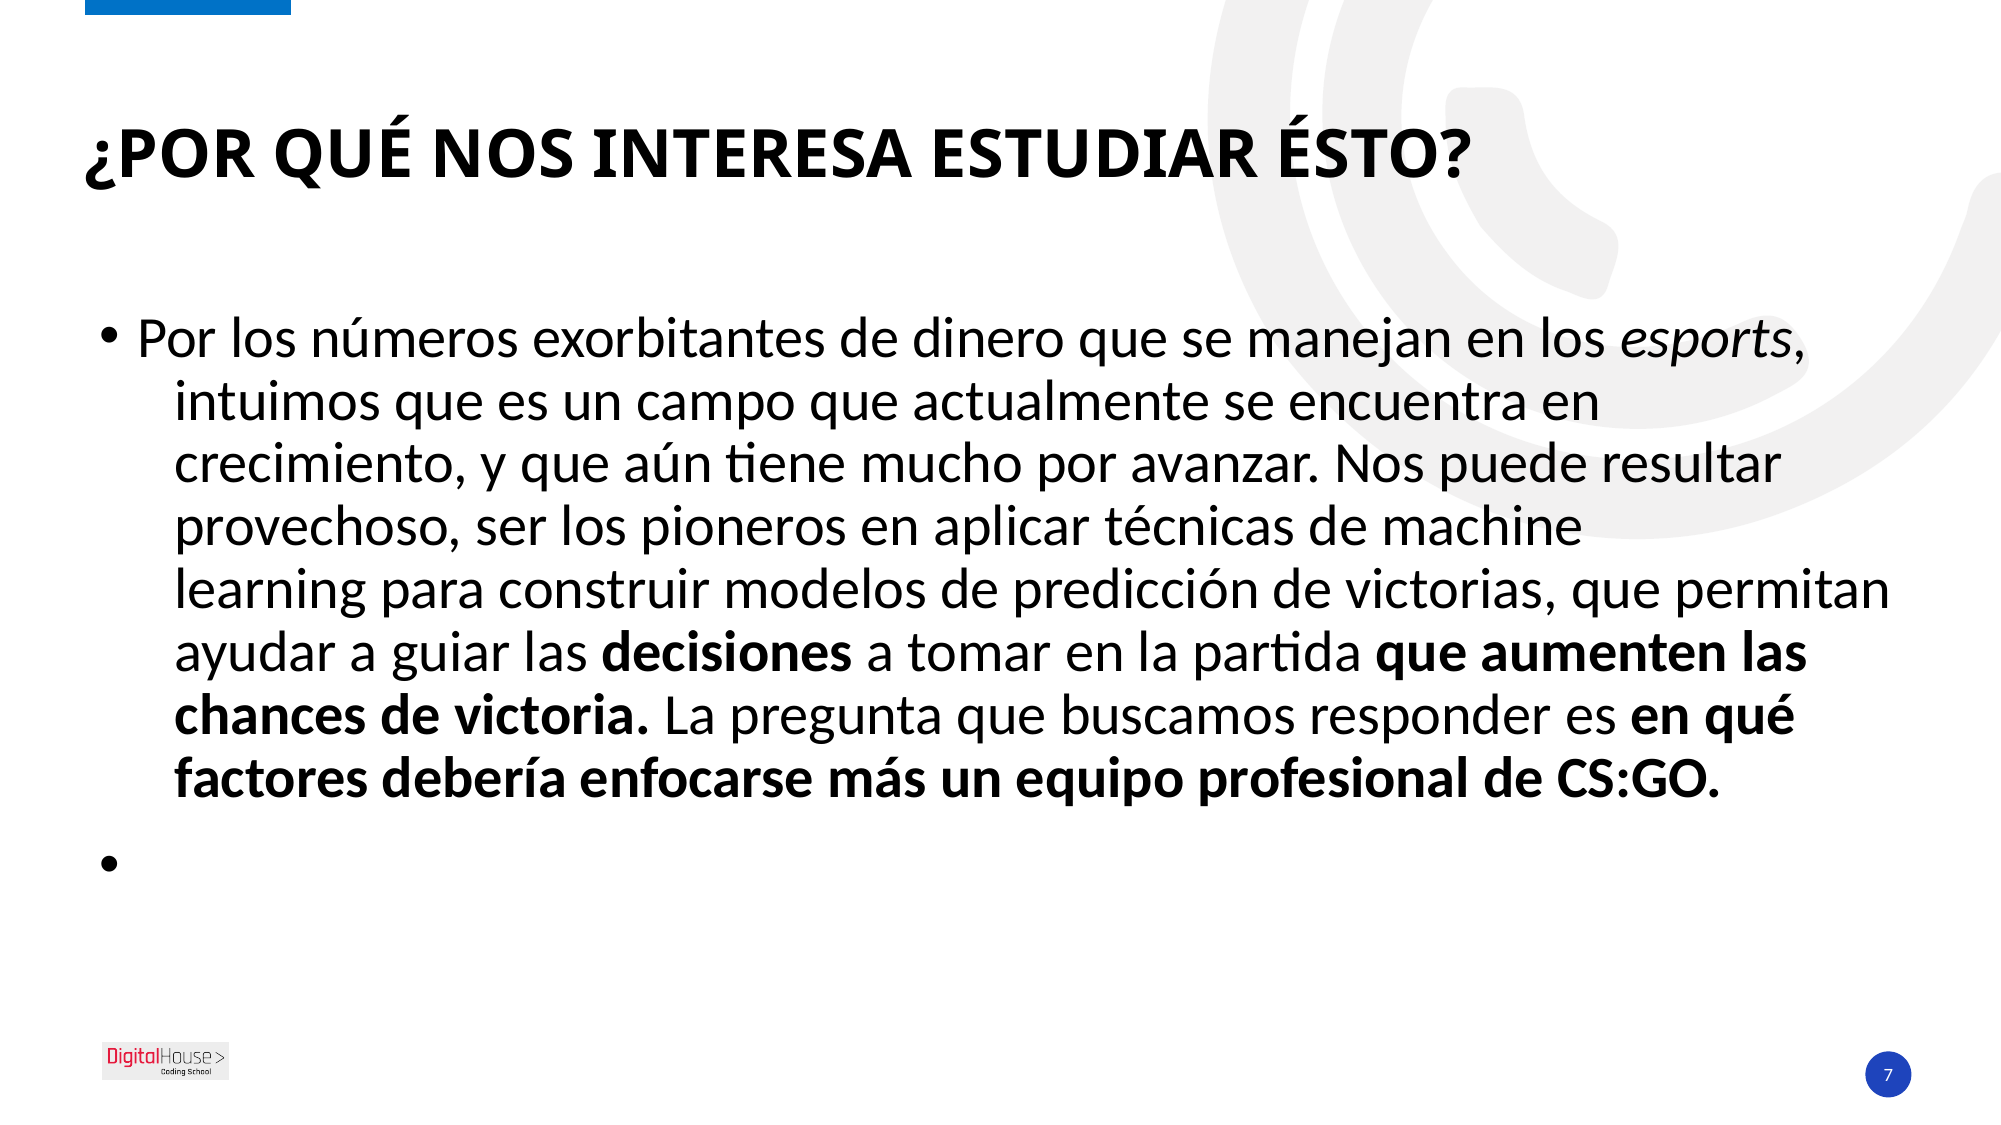

¿Por qué nos interesa estudiar ésto?
# Por los números exorbitantes de dinero que se manejan en los esports, intuimos que es un campo que actualmente se encuentra en crecimiento, y que aún tiene mucho por avanzar. Nos puede resultar provechoso, ser los pioneros en aplicar técnicas de machine learning para construir modelos de predicción de victorias, que permitan ayudar a guiar las decisiones a tomar en la partida que aumenten las chances de victoria. La pregunta que buscamos responder es en qué factores debería enfocarse más un equipo profesional de CS:GO.